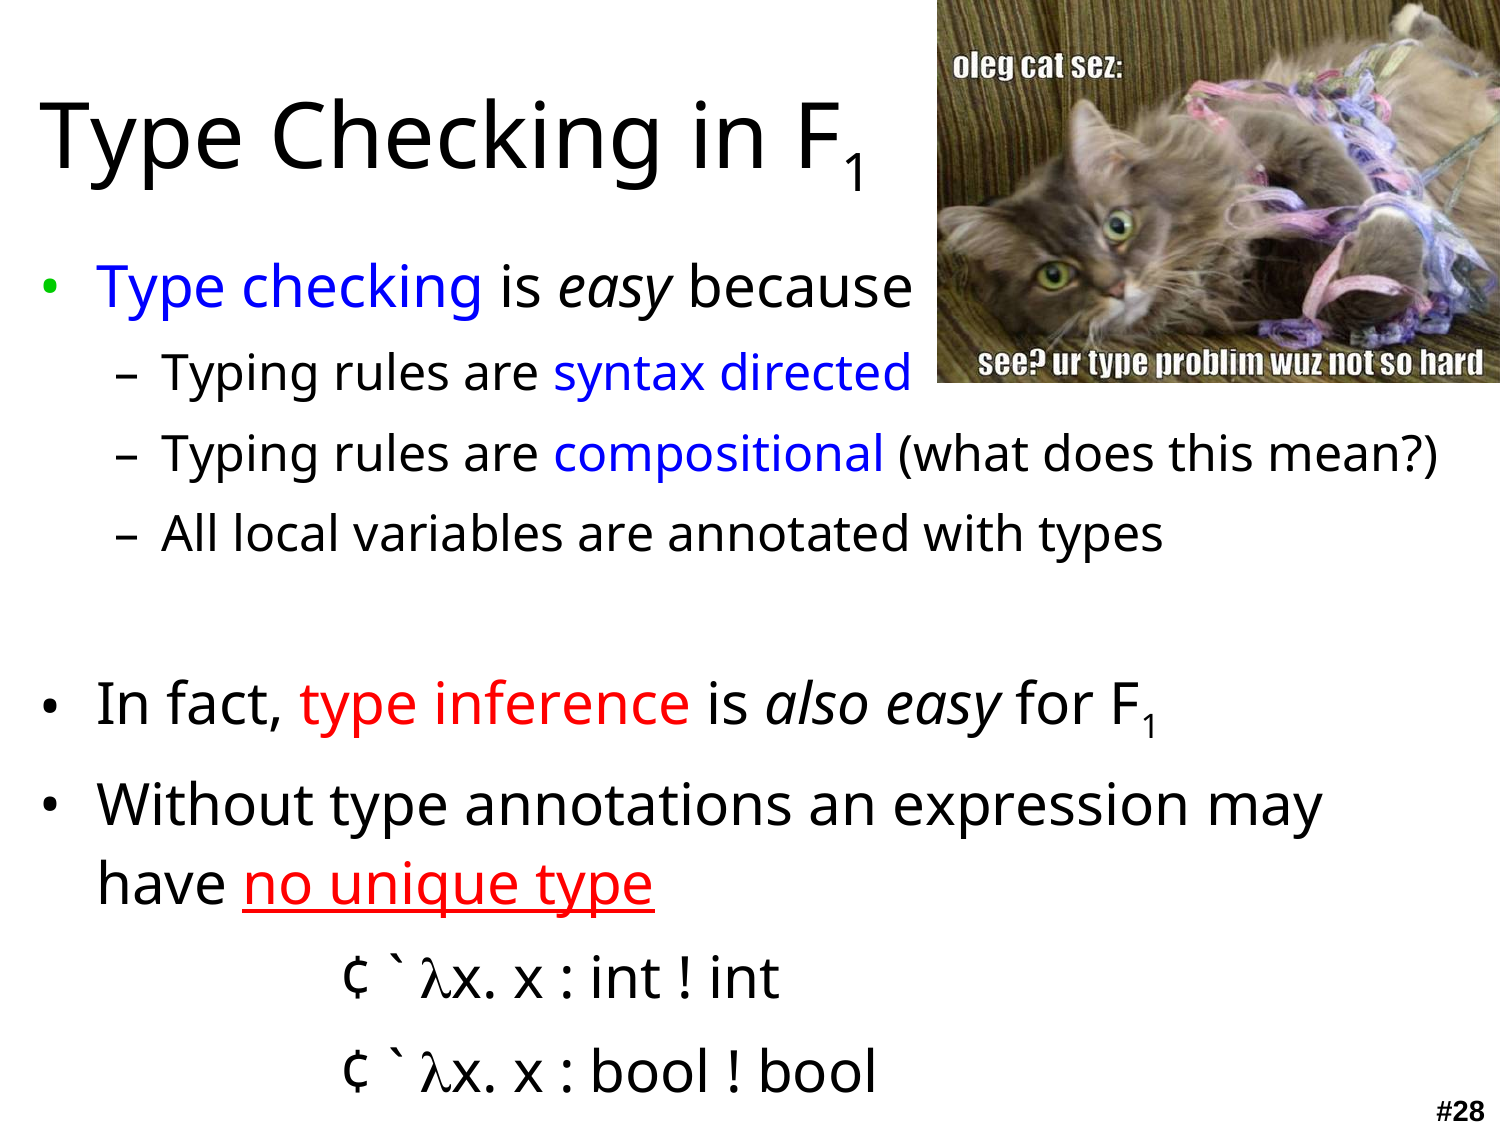

# Type Checking in F1
Type checking is easy because
Typing rules are syntax directed
Typing rules are compositional (what does this mean?)
All local variables are annotated with types
In fact, type inference is also easy for F1
Without type annotations an expression may have no unique type
			¢ ` x. x : int ! int
			¢ ` x. x : bool ! bool
28